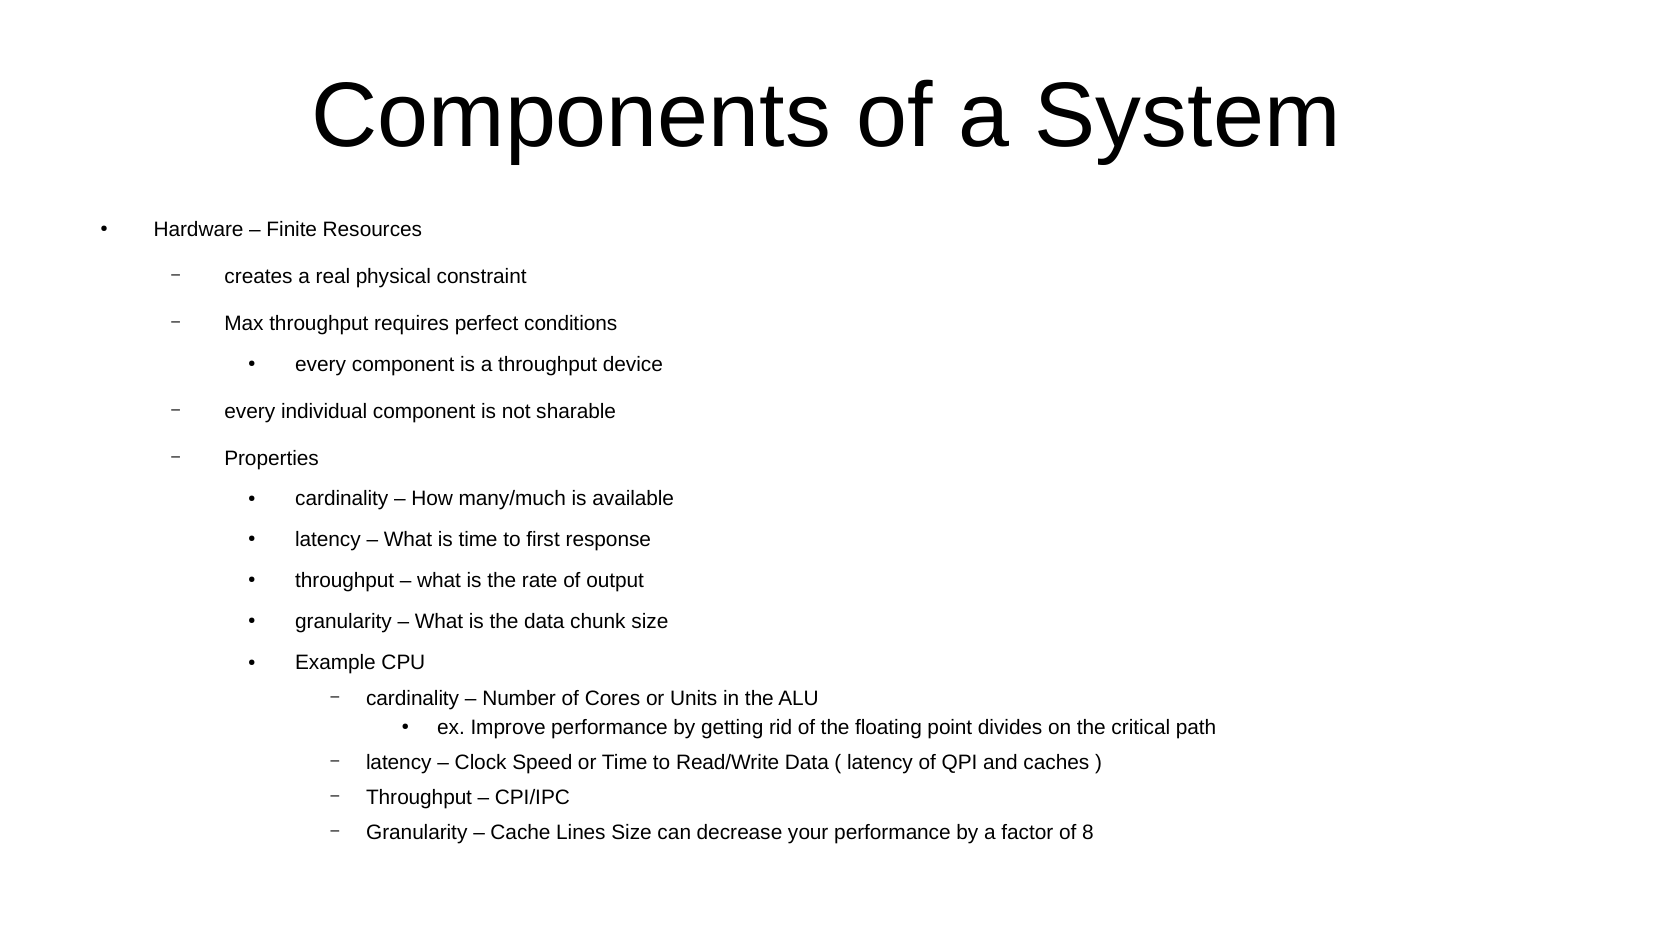

# Components of a System
Hardware – Finite Resources
creates a real physical constraint
Max throughput requires perfect conditions
every component is a throughput device
every individual component is not sharable
Properties
cardinality – How many/much is available
latency – What is time to first response
throughput – what is the rate of output
granularity – What is the data chunk size
Example CPU
cardinality – Number of Cores or Units in the ALU
ex. Improve performance by getting rid of the floating point divides on the critical path
latency – Clock Speed or Time to Read/Write Data ( latency of QPI and caches )
Throughput – CPI/IPC
Granularity – Cache Lines Size can decrease your performance by a factor of 8